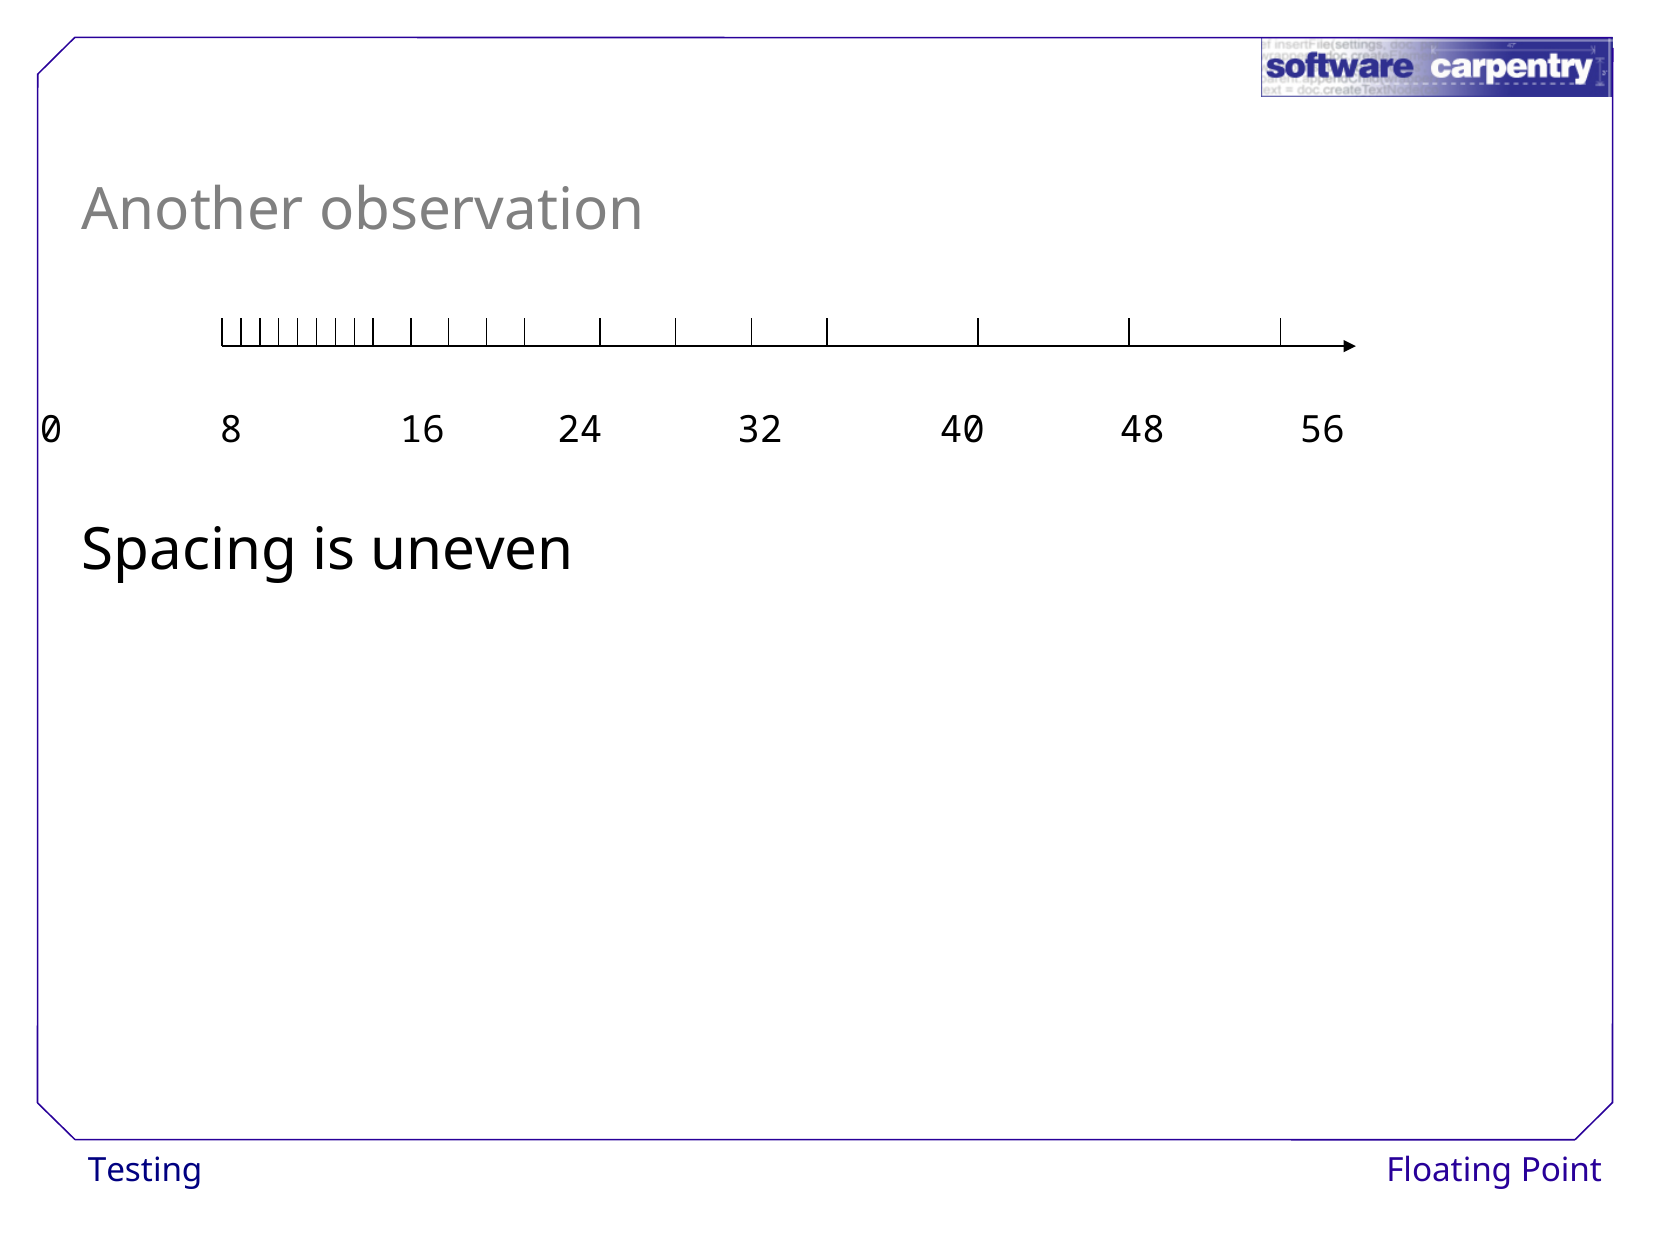

Another observation
0 8 16 24 32 40 48 56
Spacing is uneven